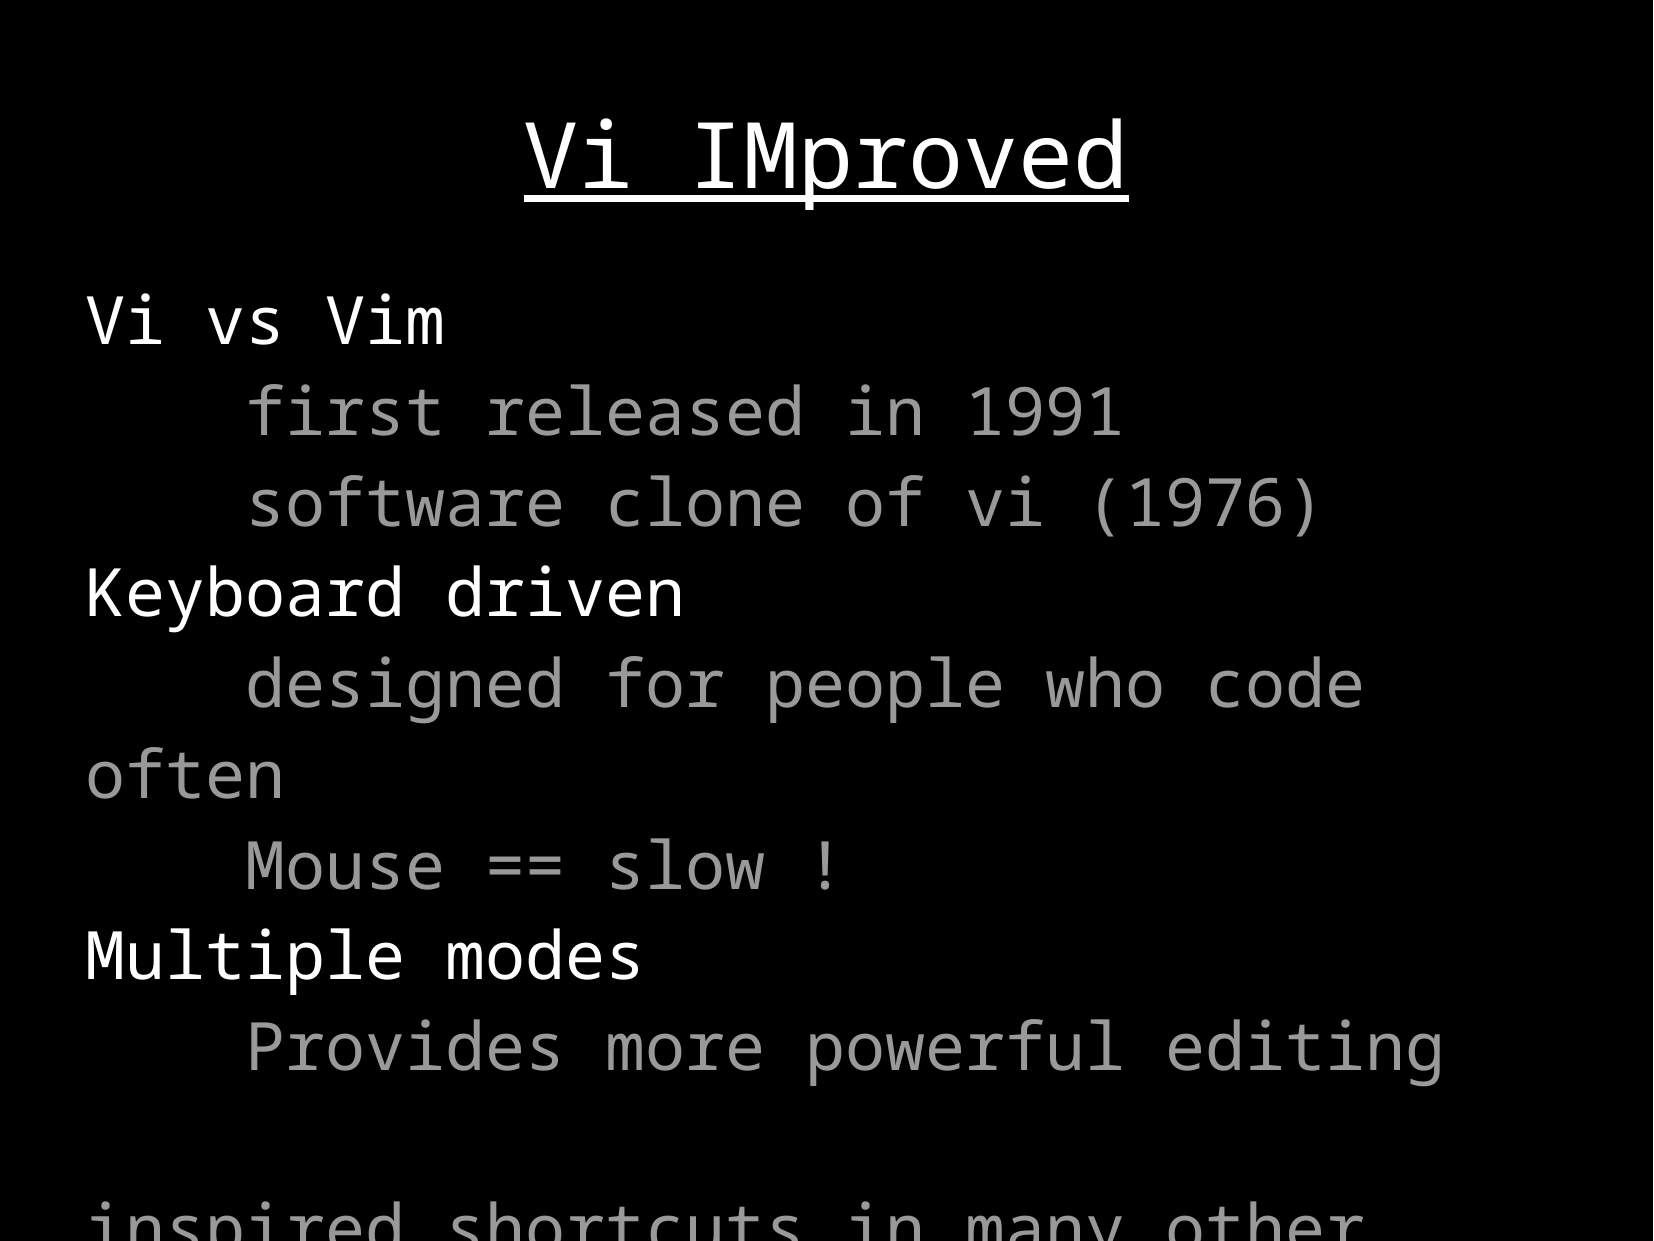

# Vi IMproved
| Vi vs Vim first released in 1991 software clone of vi (1976) Keyboard driven designed for people who code often Mouse == slow ! Multiple modes Provides more powerful editing inspired shortcuts in many other programs | |
| --- | --- |